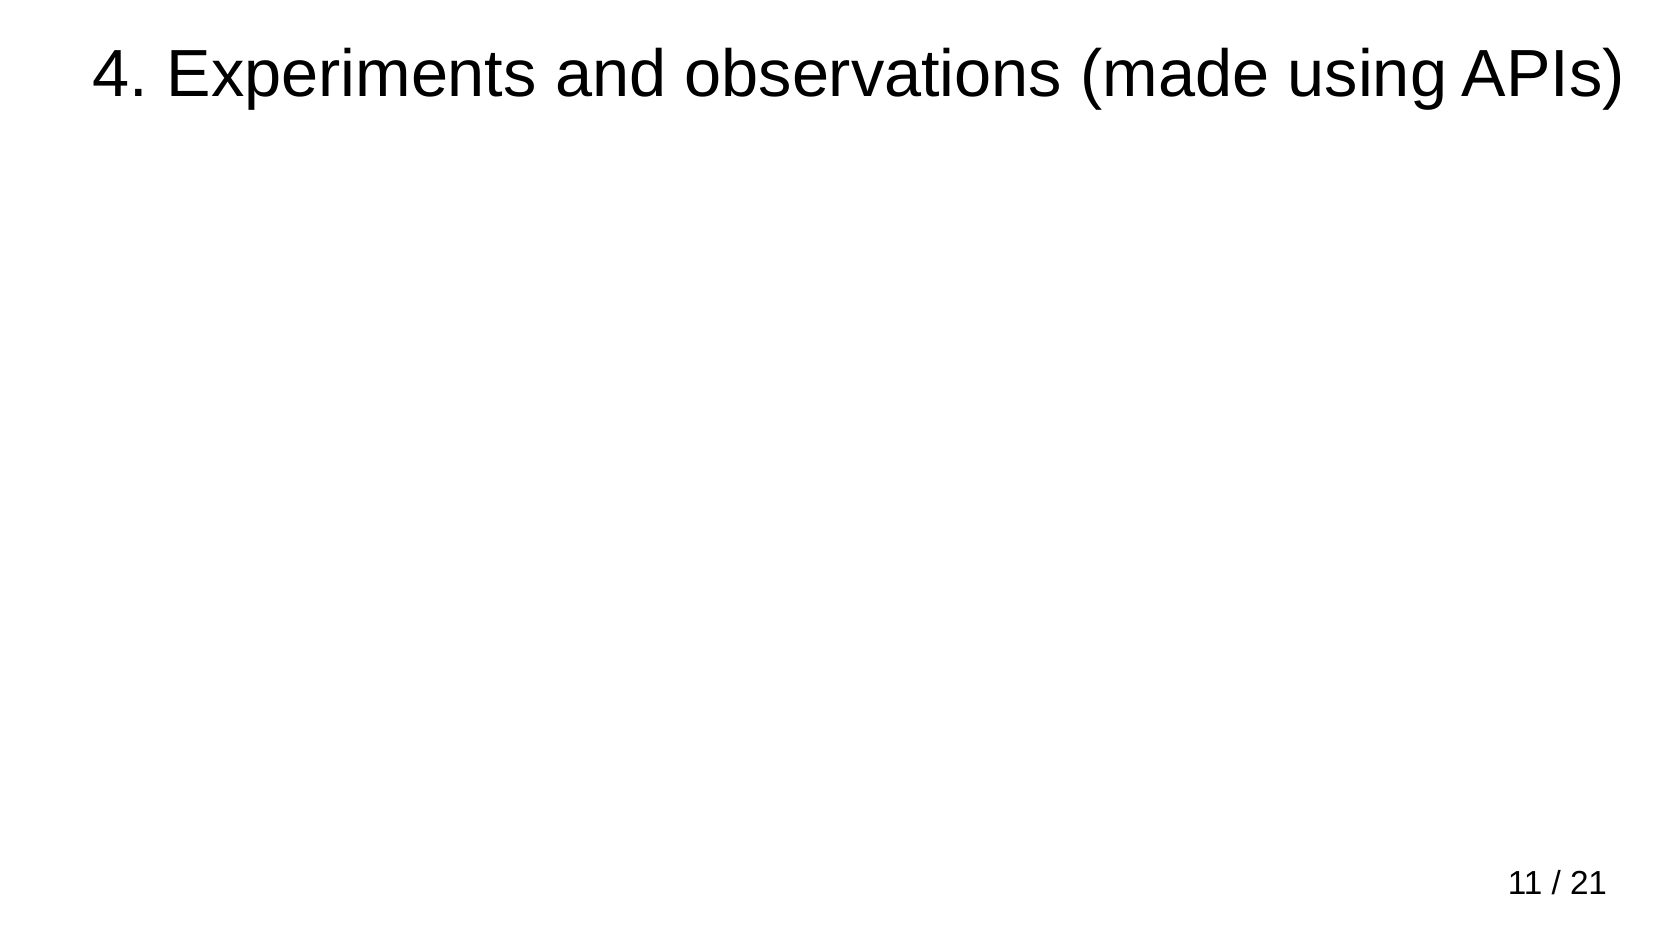

# 4. Experiments and observations (made using APIs)
11 / 21